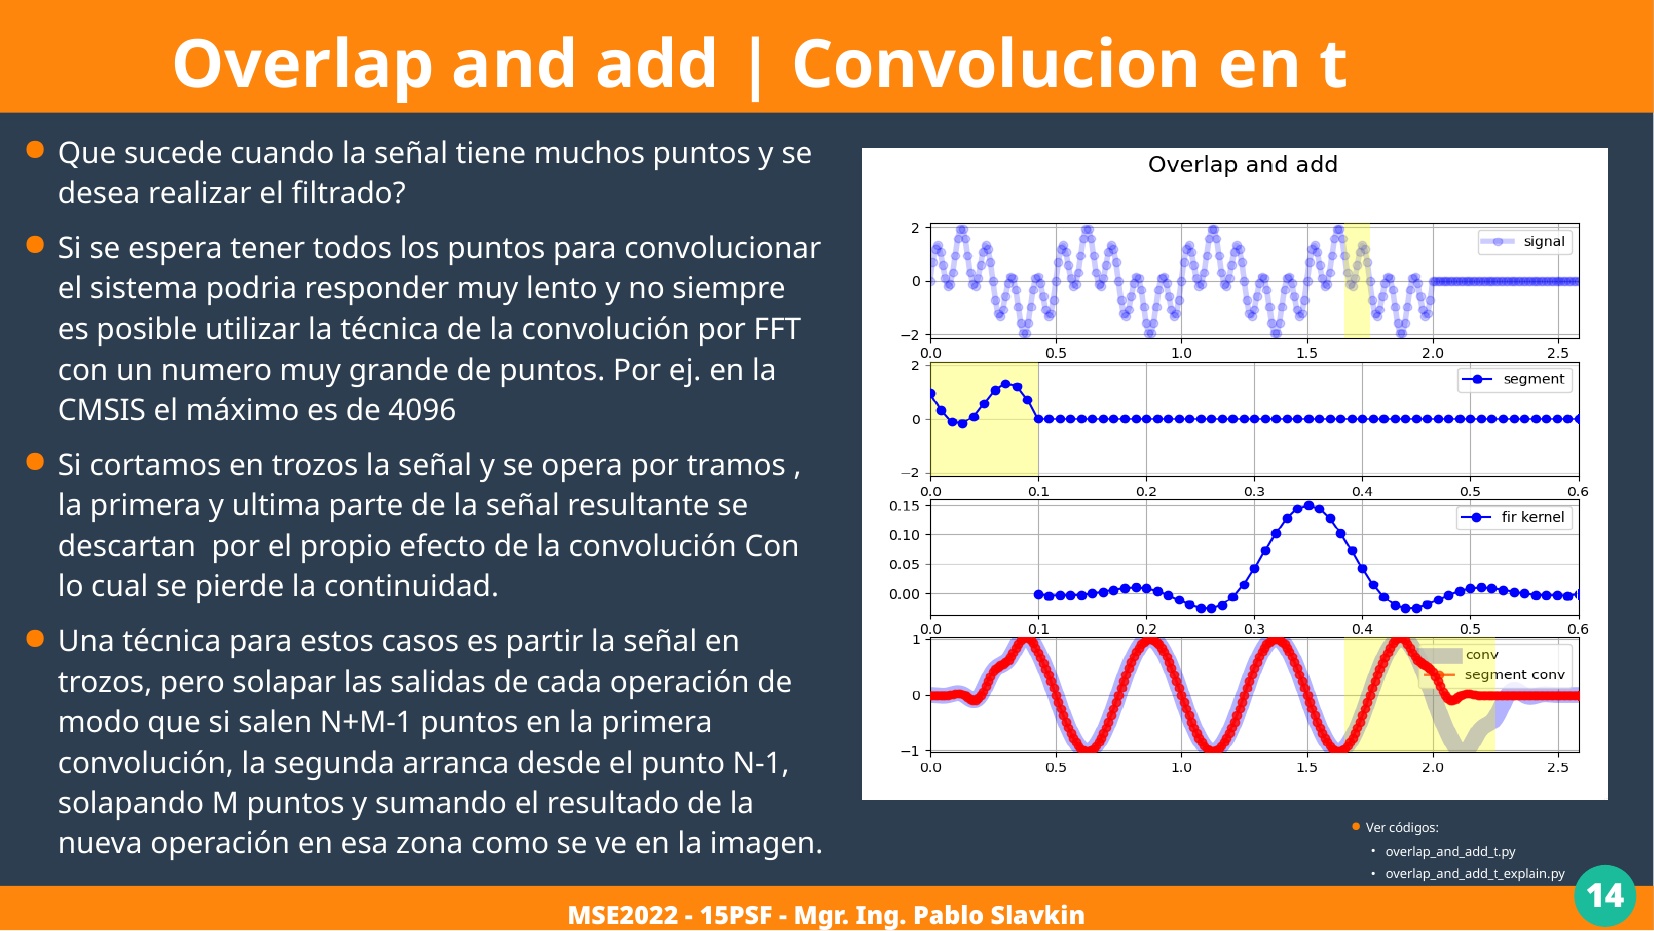

# Overlap and add | Convolucion en t
Que sucede cuando la señal tiene muchos puntos y se desea realizar el filtrado?
Si se espera tener todos los puntos para convolucionar el sistema podria responder muy lento y no siempre es posible utilizar la técnica de la convolución por FFT con un numero muy grande de puntos. Por ej. en la CMSIS el máximo es de 4096
Si cortamos en trozos la señal y se opera por tramos , la primera y ultima parte de la señal resultante se descartan por el propio efecto de la convolución Con lo cual se pierde la continuidad.
Una técnica para estos casos es partir la señal en trozos, pero solapar las salidas de cada operación de modo que si salen N+M-1 puntos en la primera convolución, la segunda arranca desde el punto N-1, solapando M puntos y sumando el resultado de la nueva operación en esa zona como se ve en la imagen.
Ver códigos:
overlap_and_add_t.py
overlap_and_add_t_explain.py
MSE2022 - 15PSF - Mgr. Ing. Pablo Slavkin